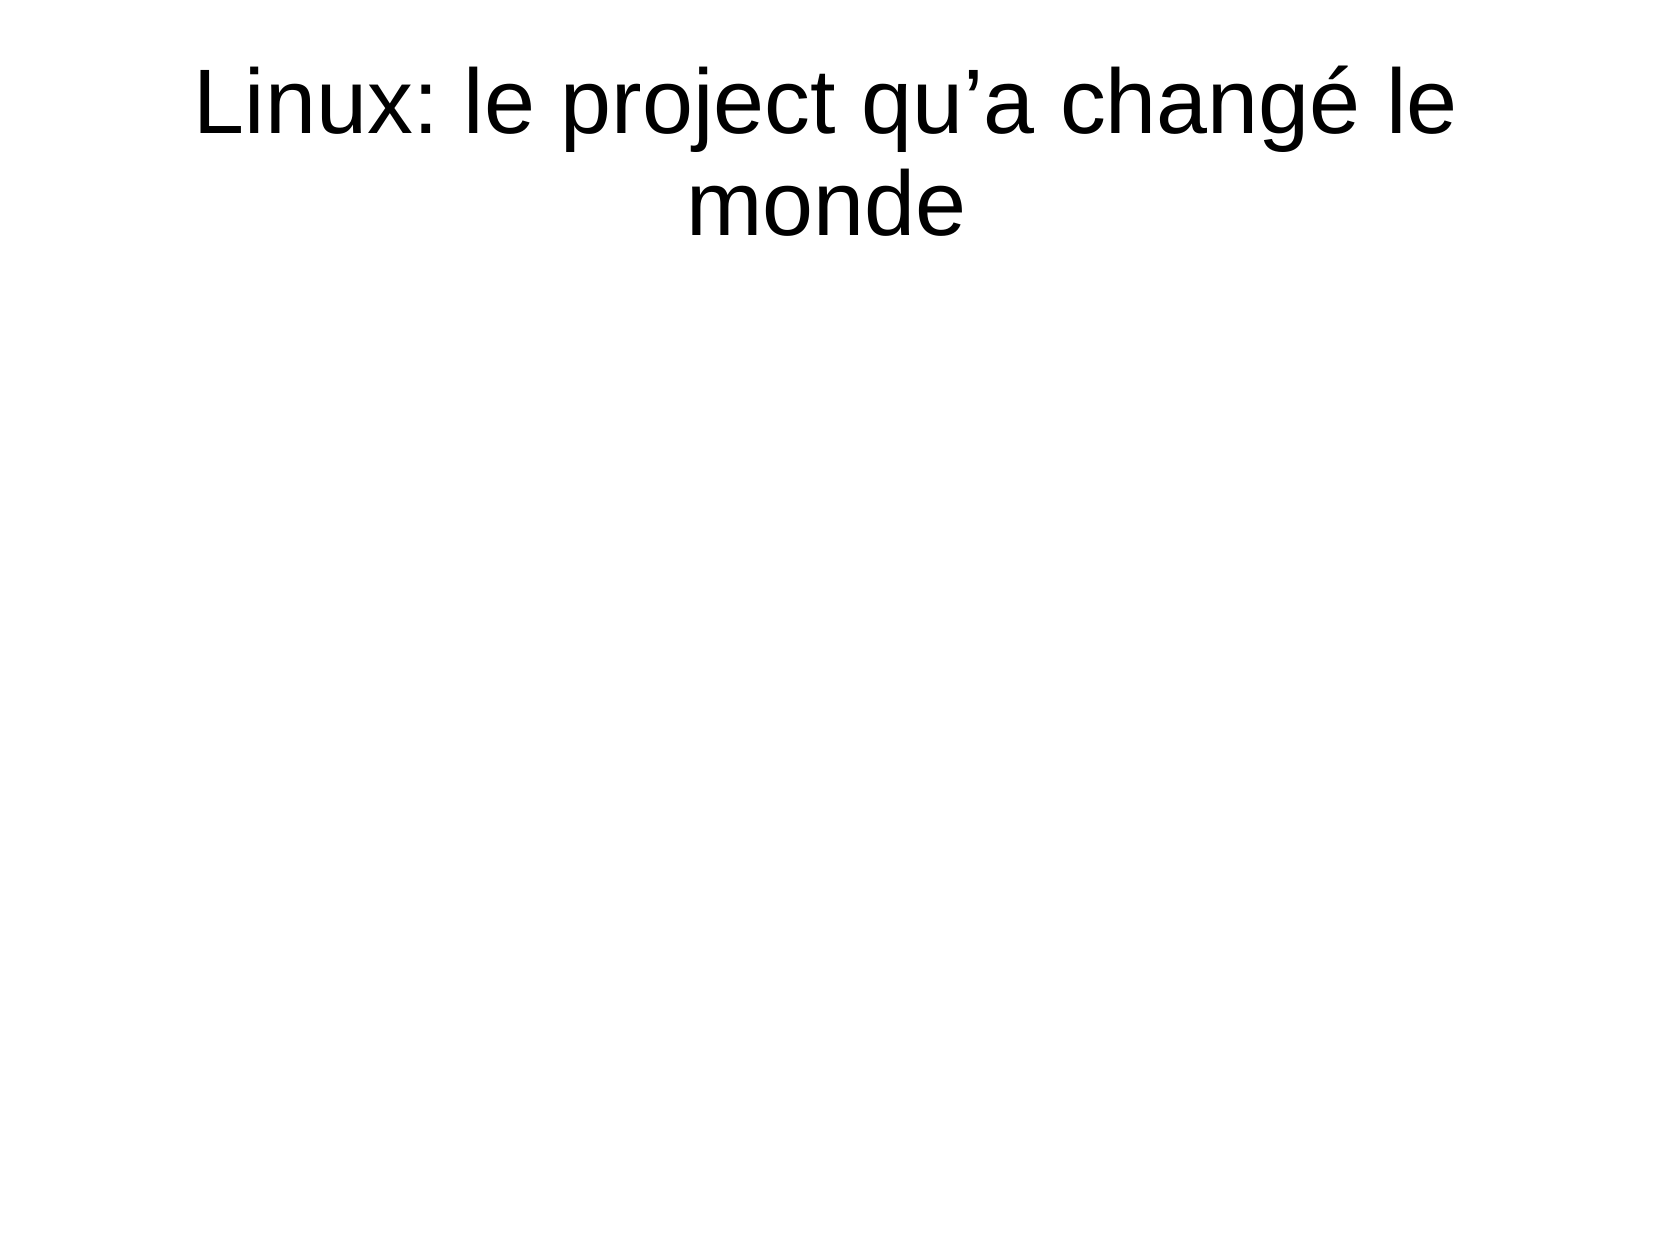

# Linux: le project qu’a changé le monde